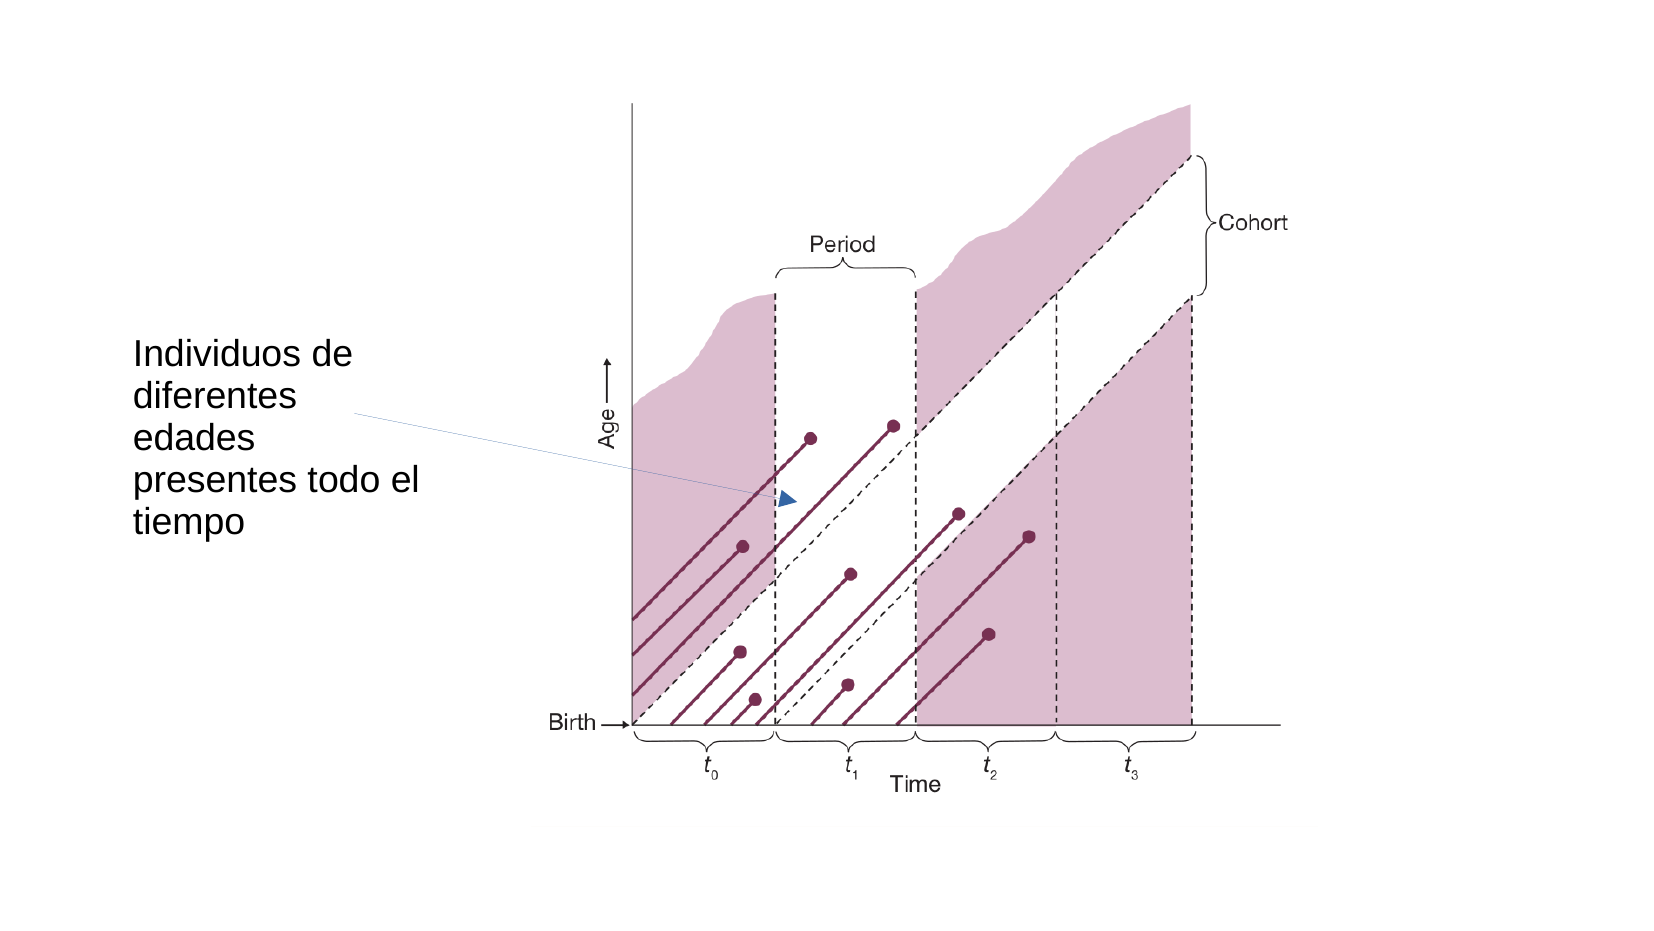

Individuos de diferentes edades presentes todo el tiempo